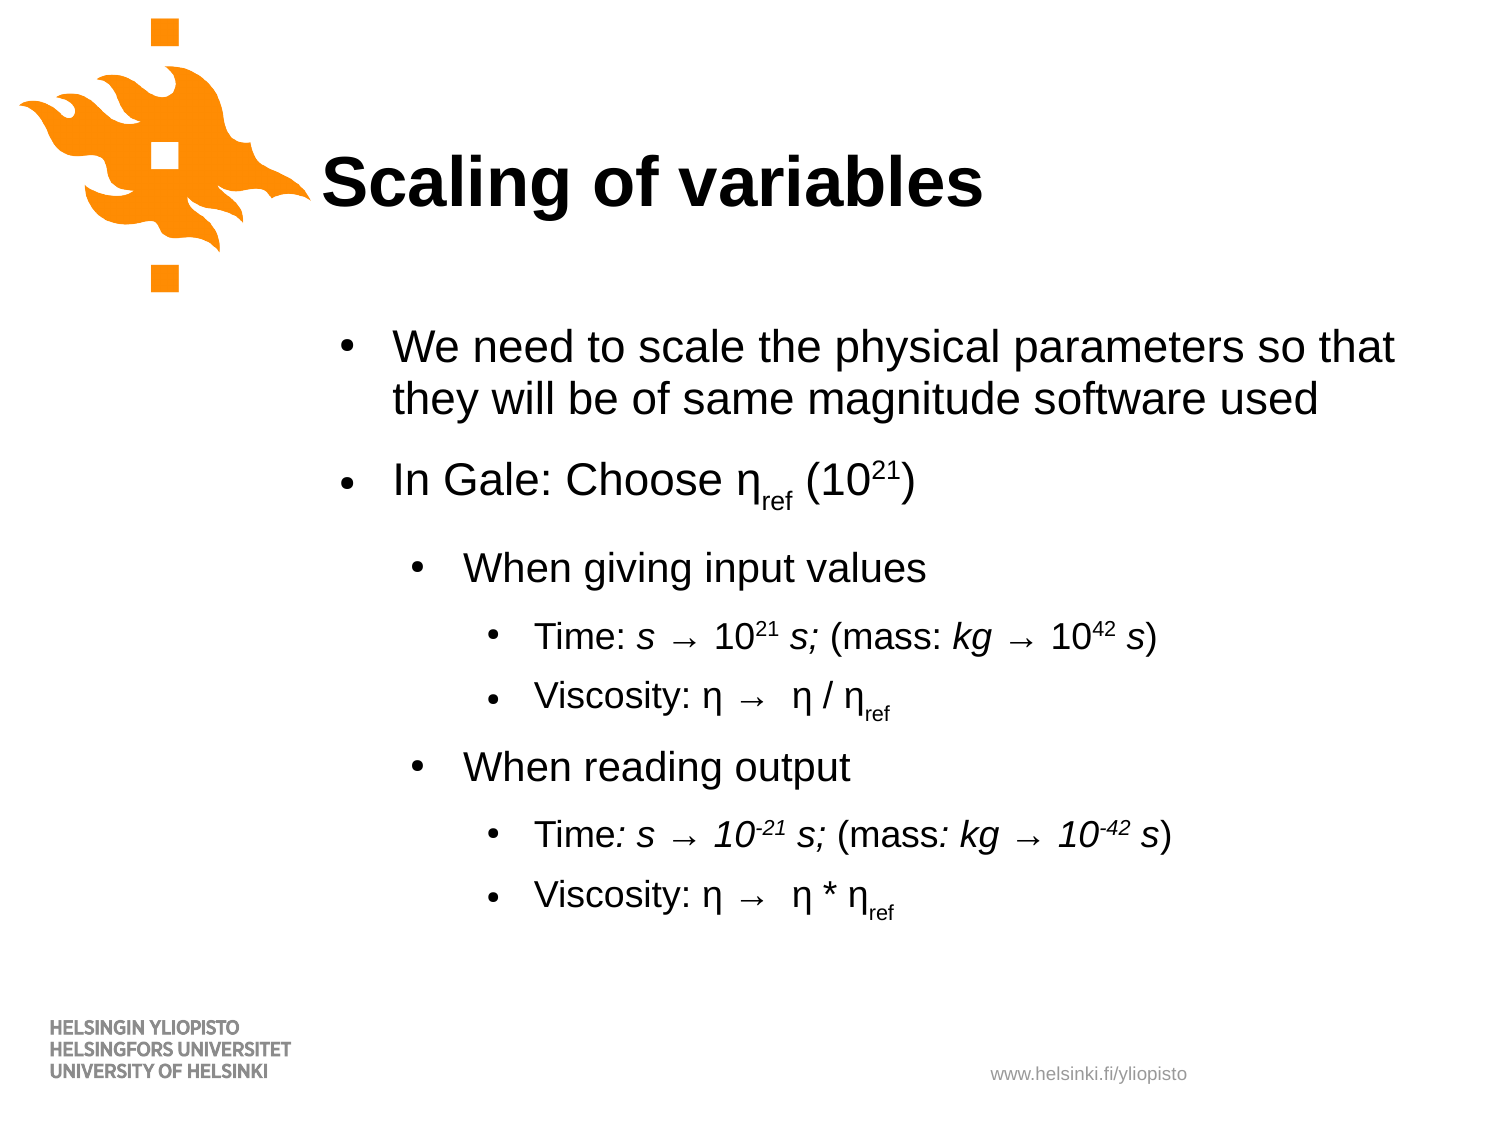

# Scaling of variables
We need to scale the physical parameters so that they will be of same magnitude software used
In Gale: Choose ηref (1021)
When giving input values
Time: s → 1021 s; (mass: kg → 1042 s)
Viscosity: η → η / ηref
When reading output
Time: s → 10-21 s; (mass: kg → 10-42 s)
Viscosity: η → η * ηref